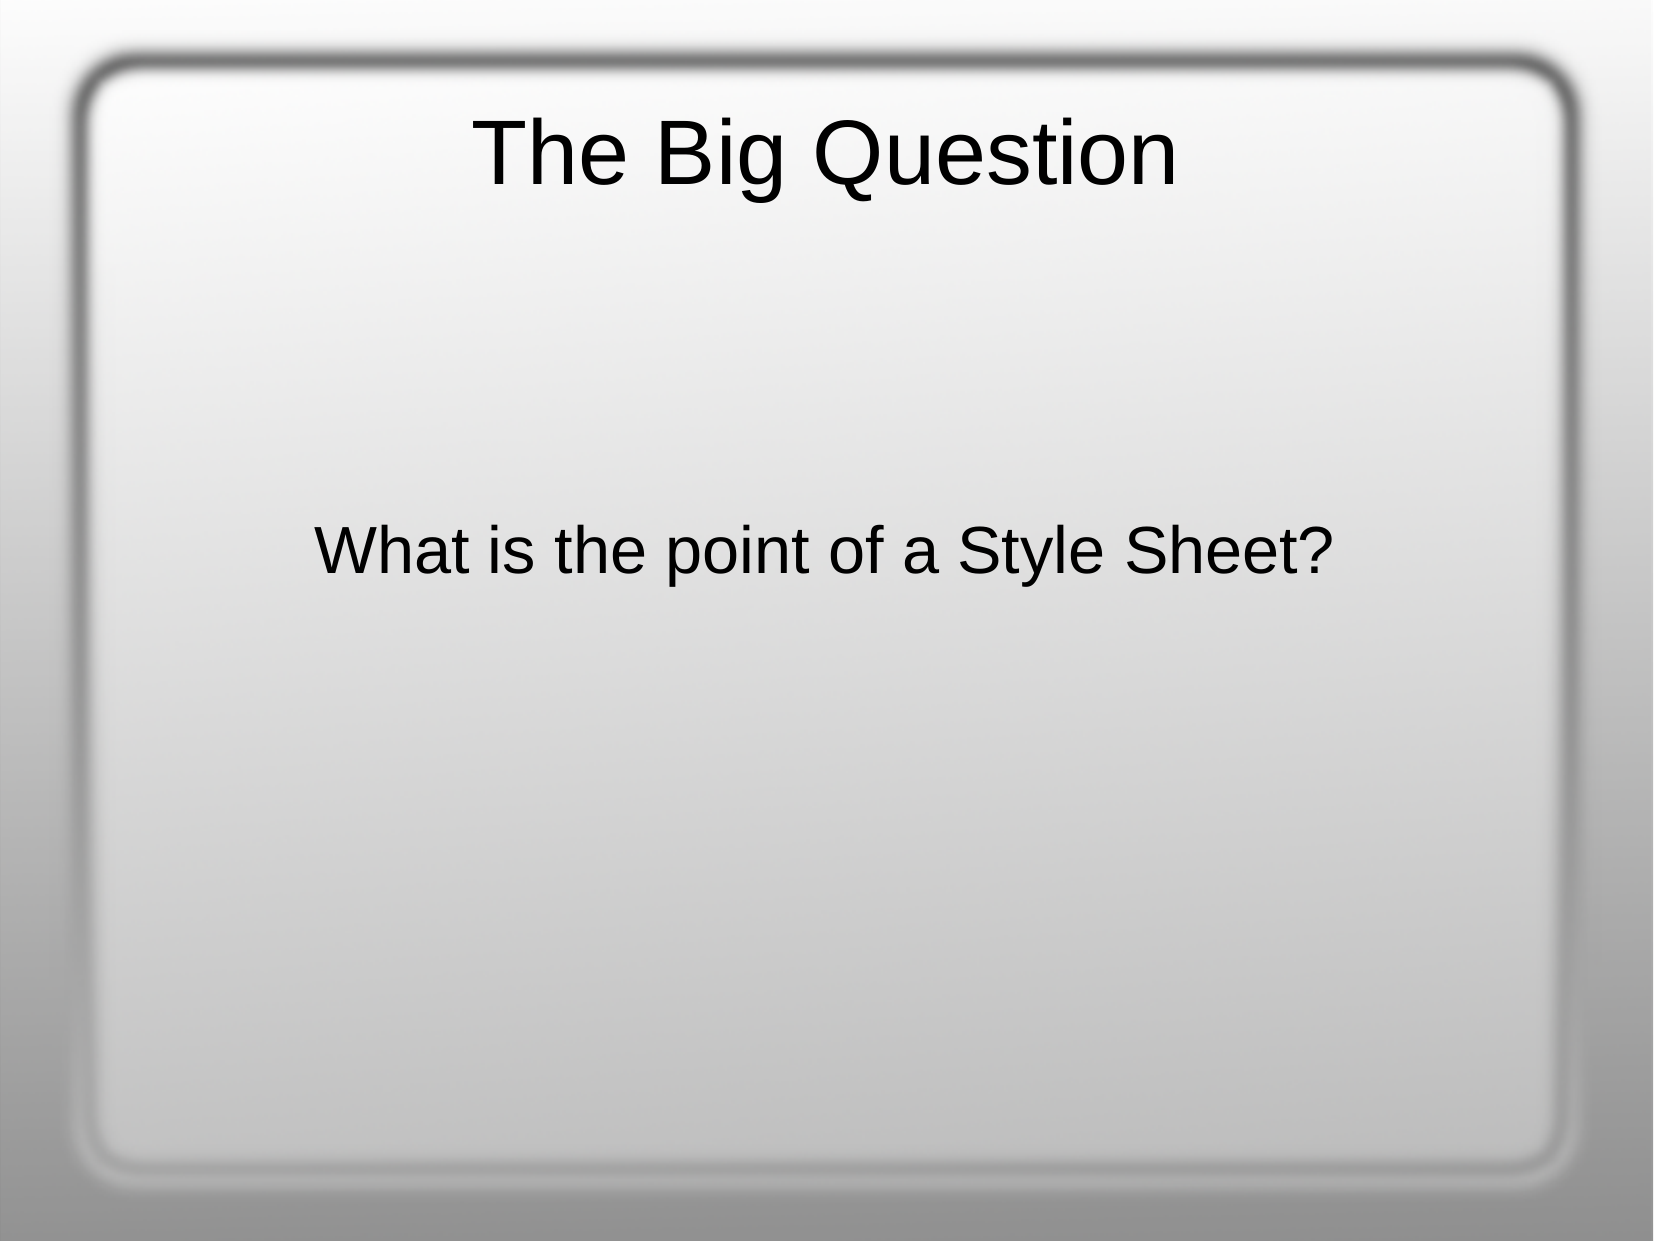

# The Big Question
What is the point of a Style Sheet?